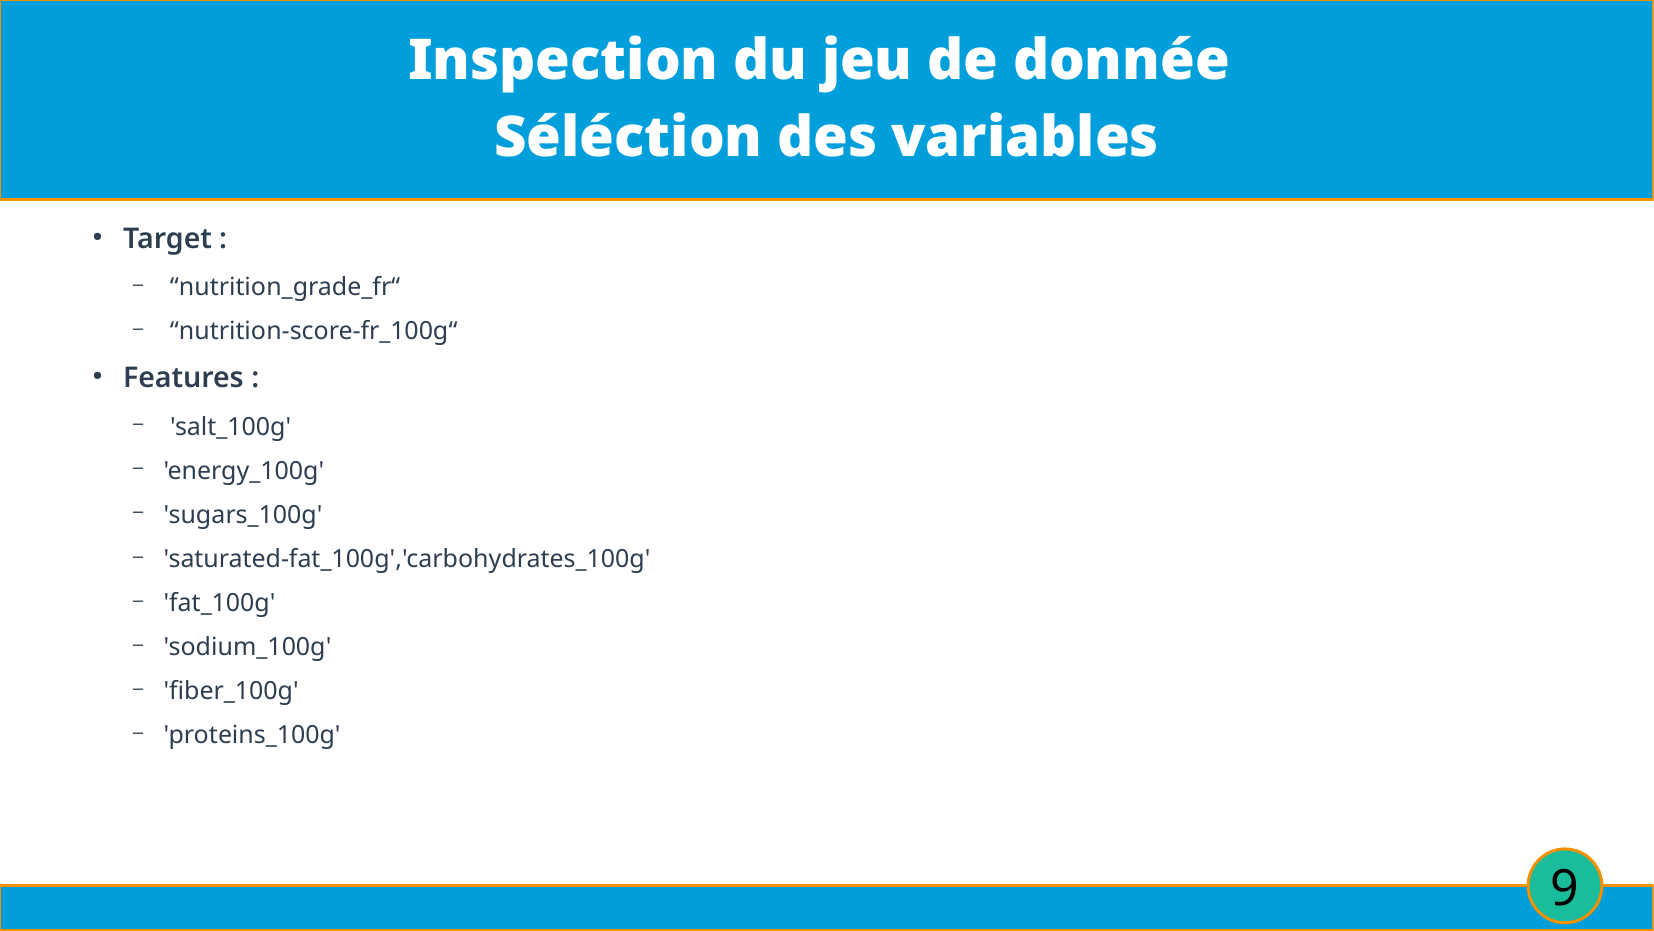

# Inspection du jeu de donnée Séléction des variables
Target :
 “nutrition_grade_fr“
 “nutrition-score-fr_100g“
Features :
 'salt_100g'
'energy_100g'
'sugars_100g'
'saturated-fat_100g','carbohydrates_100g'
'fat_100g'
'sodium_100g'
'fiber_100g'
'proteins_100g'